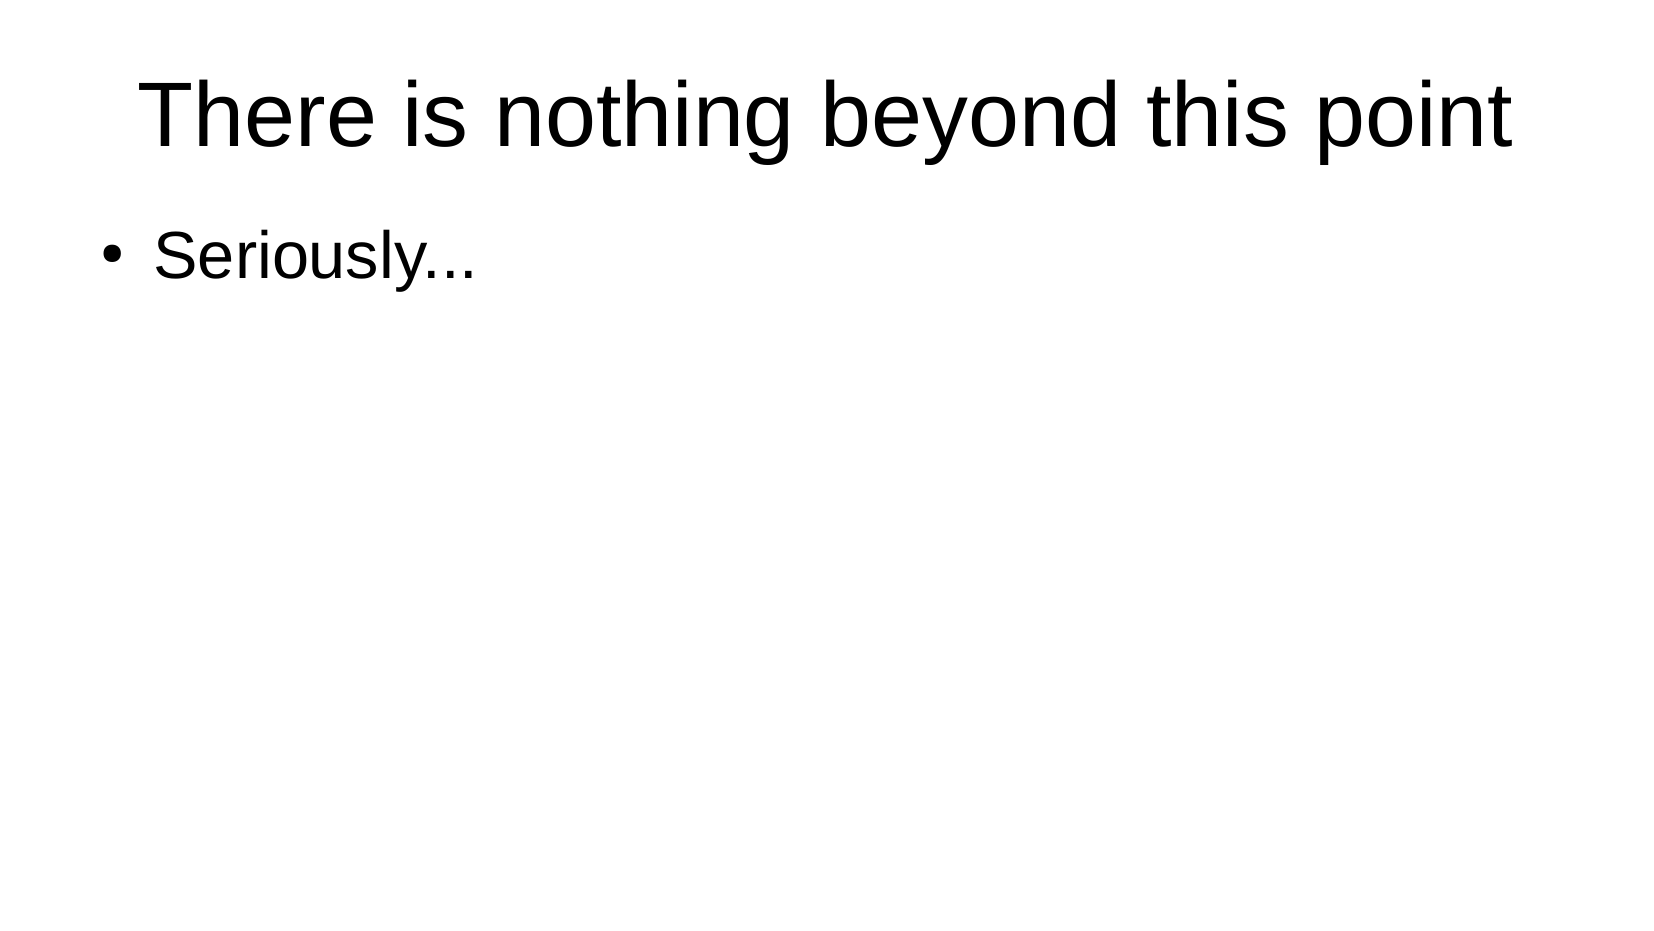

# There is nothing beyond this point
Seriously...